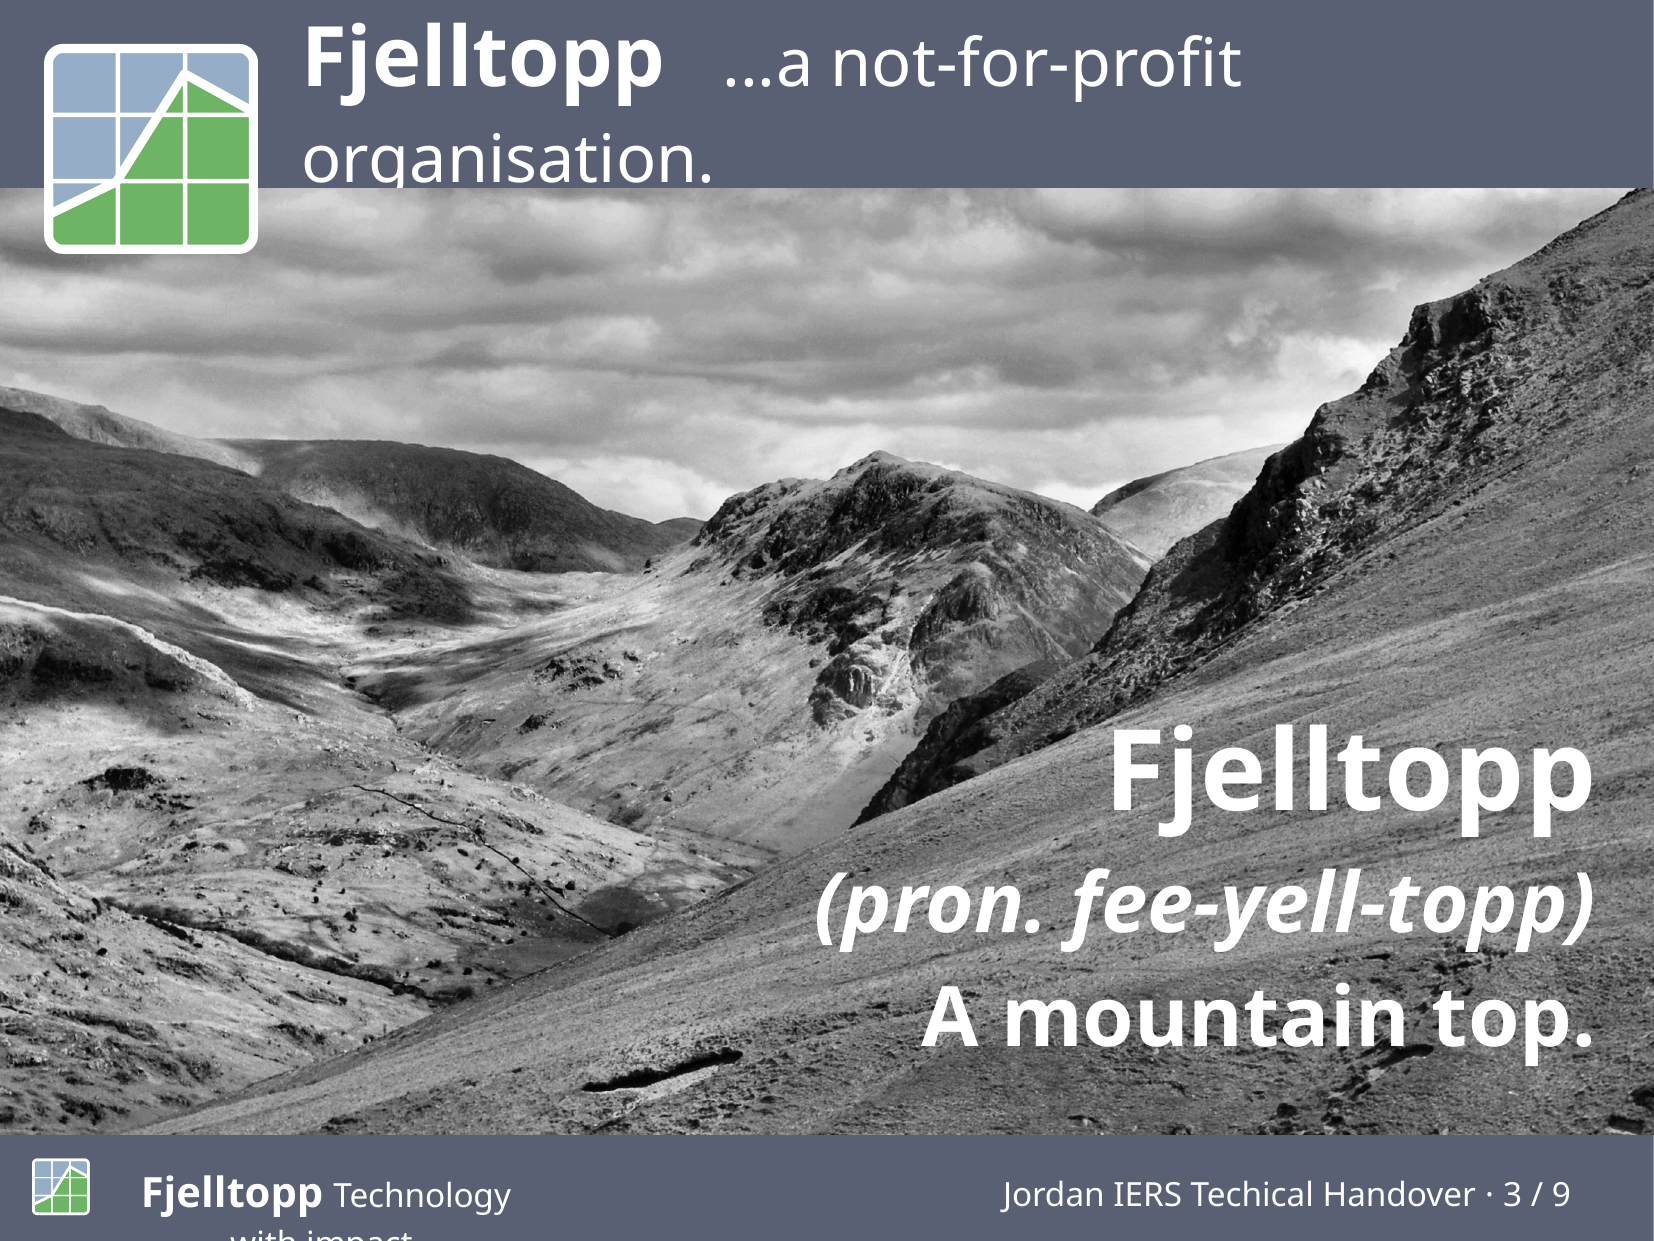

# Fjelltopp ...a not-for-profit organisation.
Fjelltopp
(pron. fee-yell-topp)
A mountain top.
3